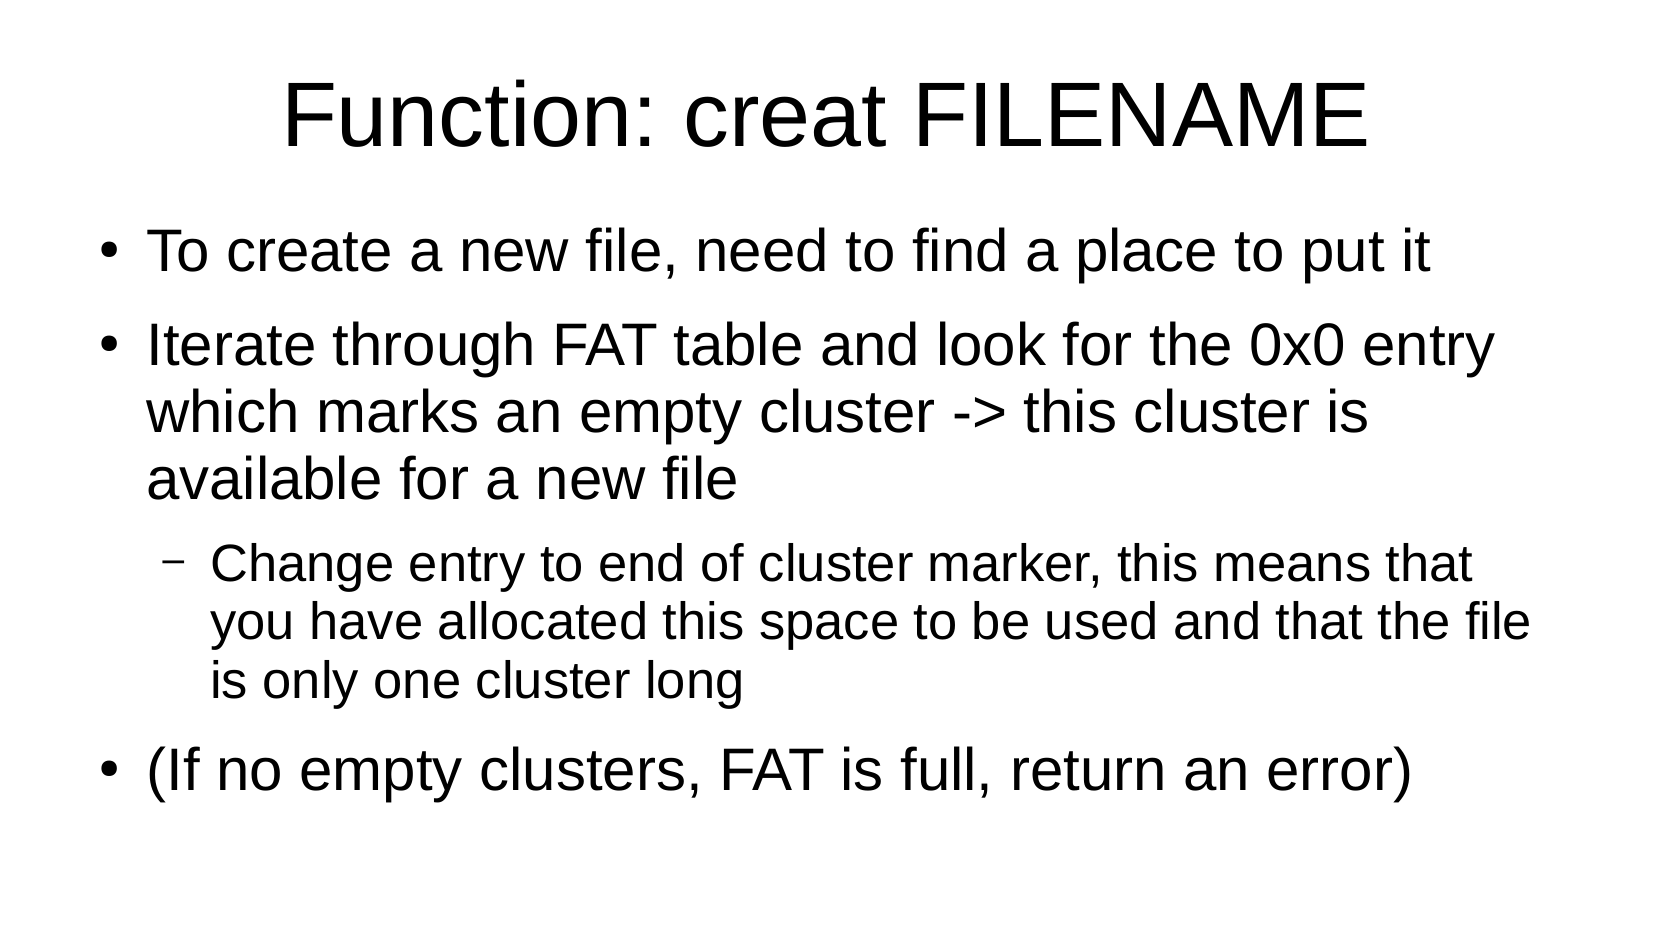

# Function: creat FILENAME
To create a new file, need to find a place to put it
Iterate through FAT table and look for the 0x0 entry which marks an empty cluster -> this cluster is available for a new file
Change entry to end of cluster marker, this means that you have allocated this space to be used and that the file is only one cluster long
(If no empty clusters, FAT is full, return an error)